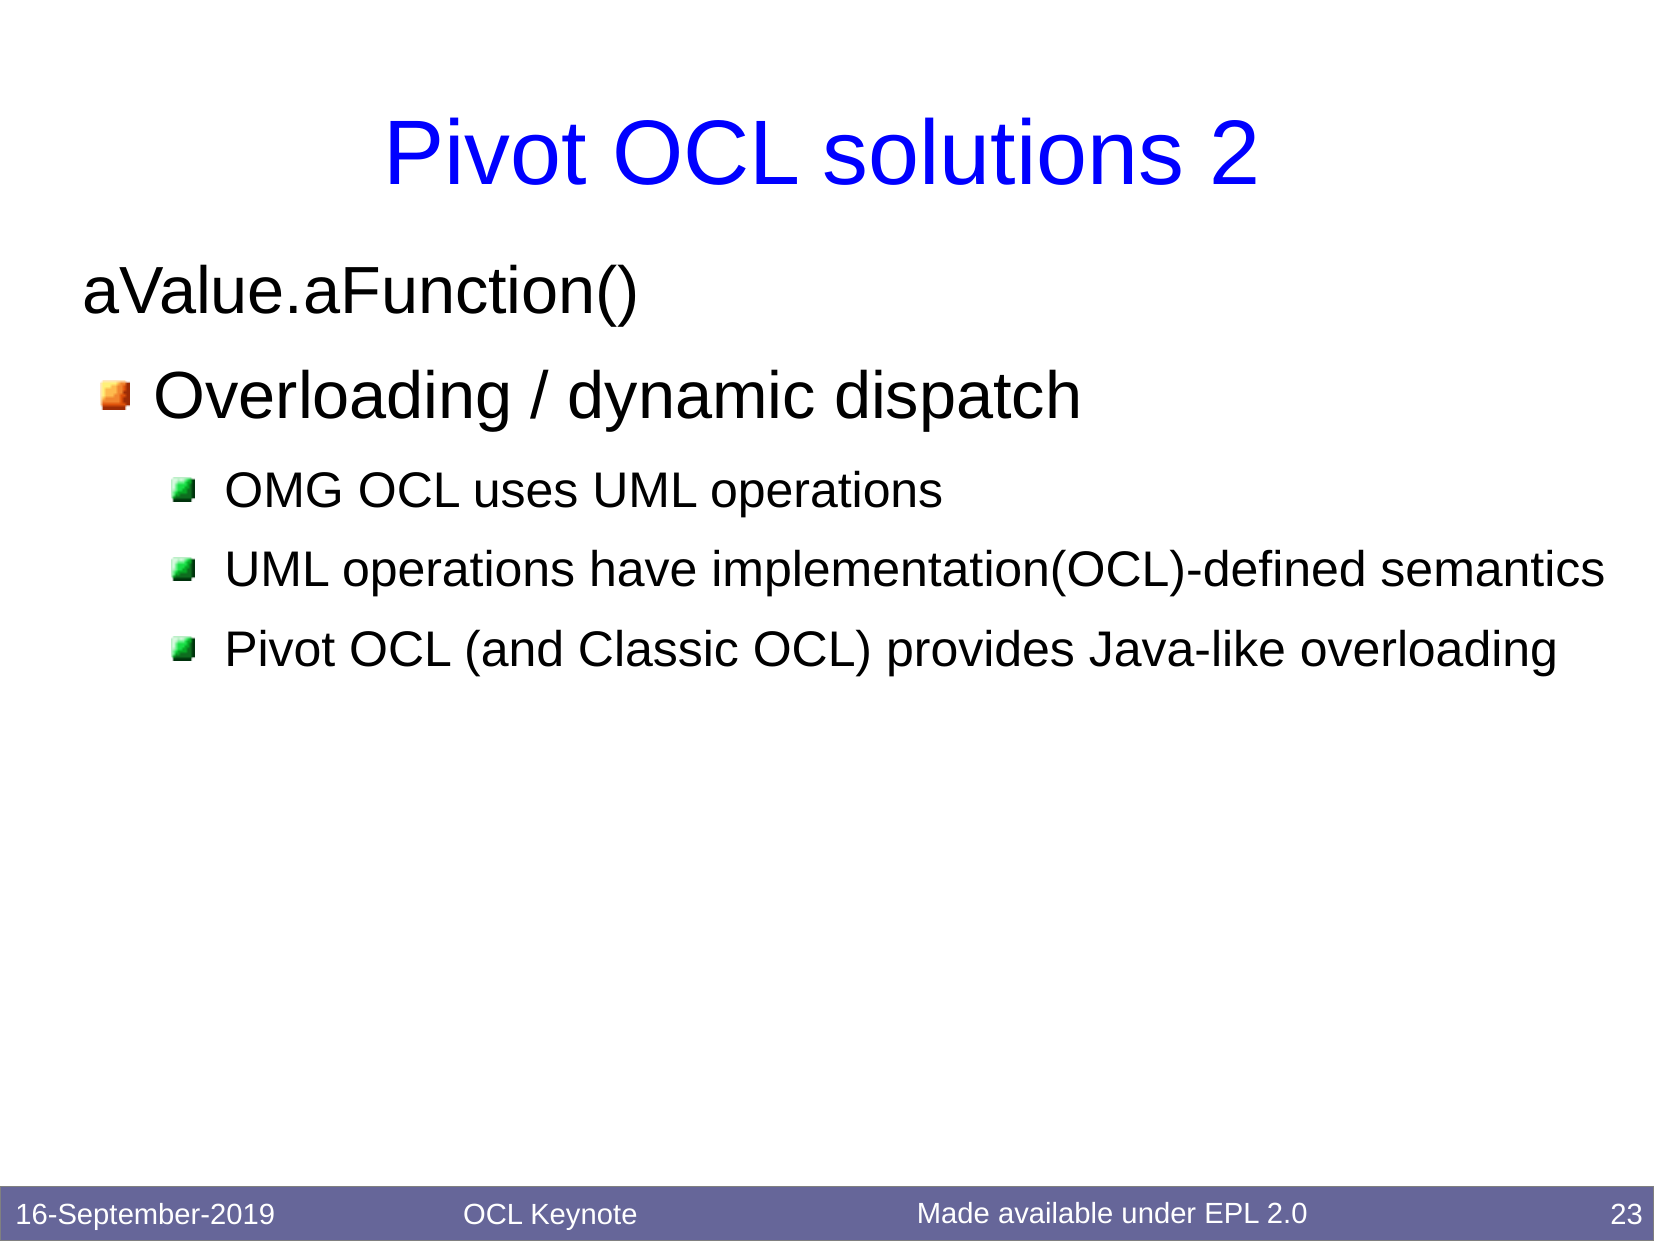

# Pivot OCL solutions 2
aValue.aFunction()
Overloading / dynamic dispatch
OMG OCL uses UML operations
UML operations have implementation(OCL)-defined semantics
Pivot OCL (and Classic OCL) provides Java-like overloading
16-September-2019
OCL Keynote
23